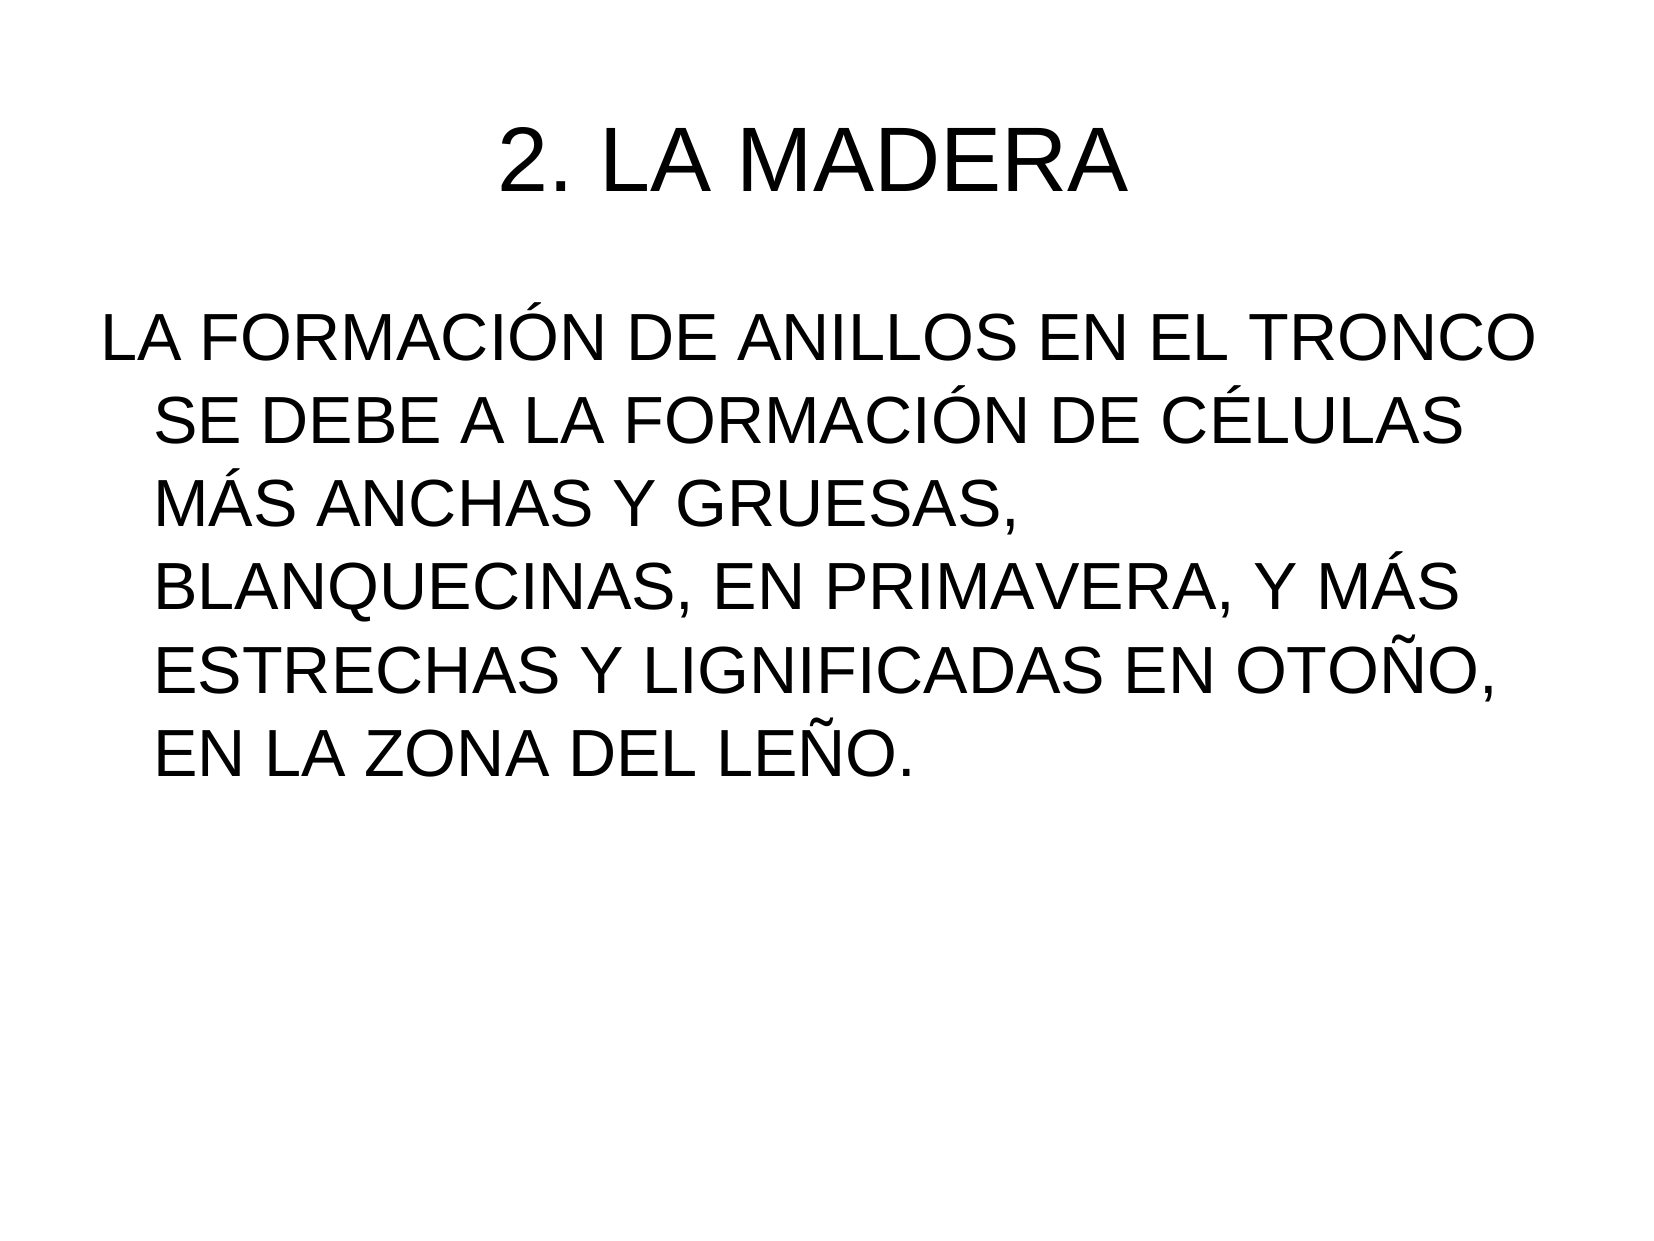

# 2. LA MADERA
LA FORMACIÓN DE ANILLOS EN EL TRONCO SE DEBE A LA FORMACIÓN DE CÉLULAS MÁS ANCHAS Y GRUESAS, BLANQUECINAS, EN PRIMAVERA, Y MÁS ESTRECHAS Y LIGNIFICADAS EN OTOÑO, EN LA ZONA DEL LEÑO.